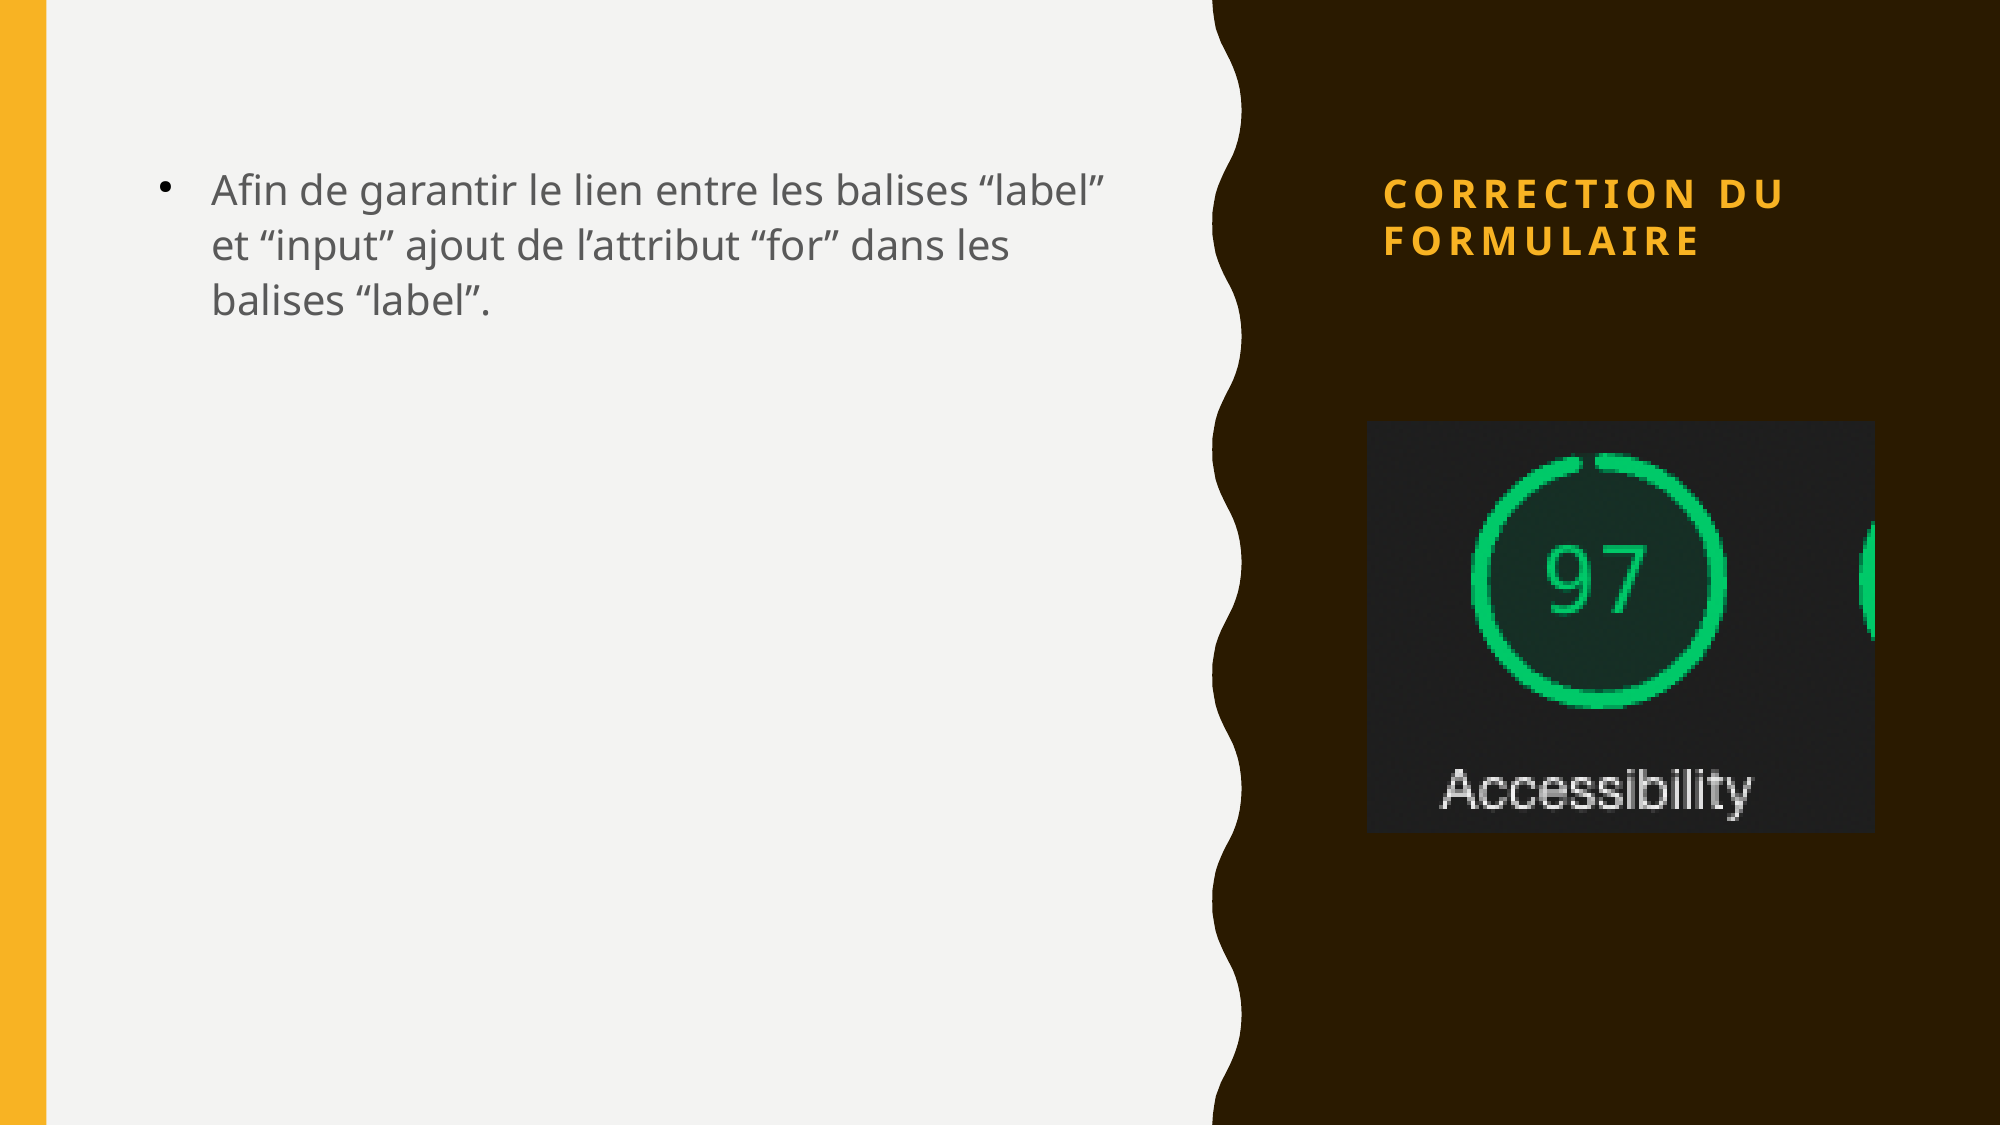

# Correction du formulaire
Afin de garantir le lien entre les balises “label” et “input” ajout de l’attribut “for” dans les balises “label”.